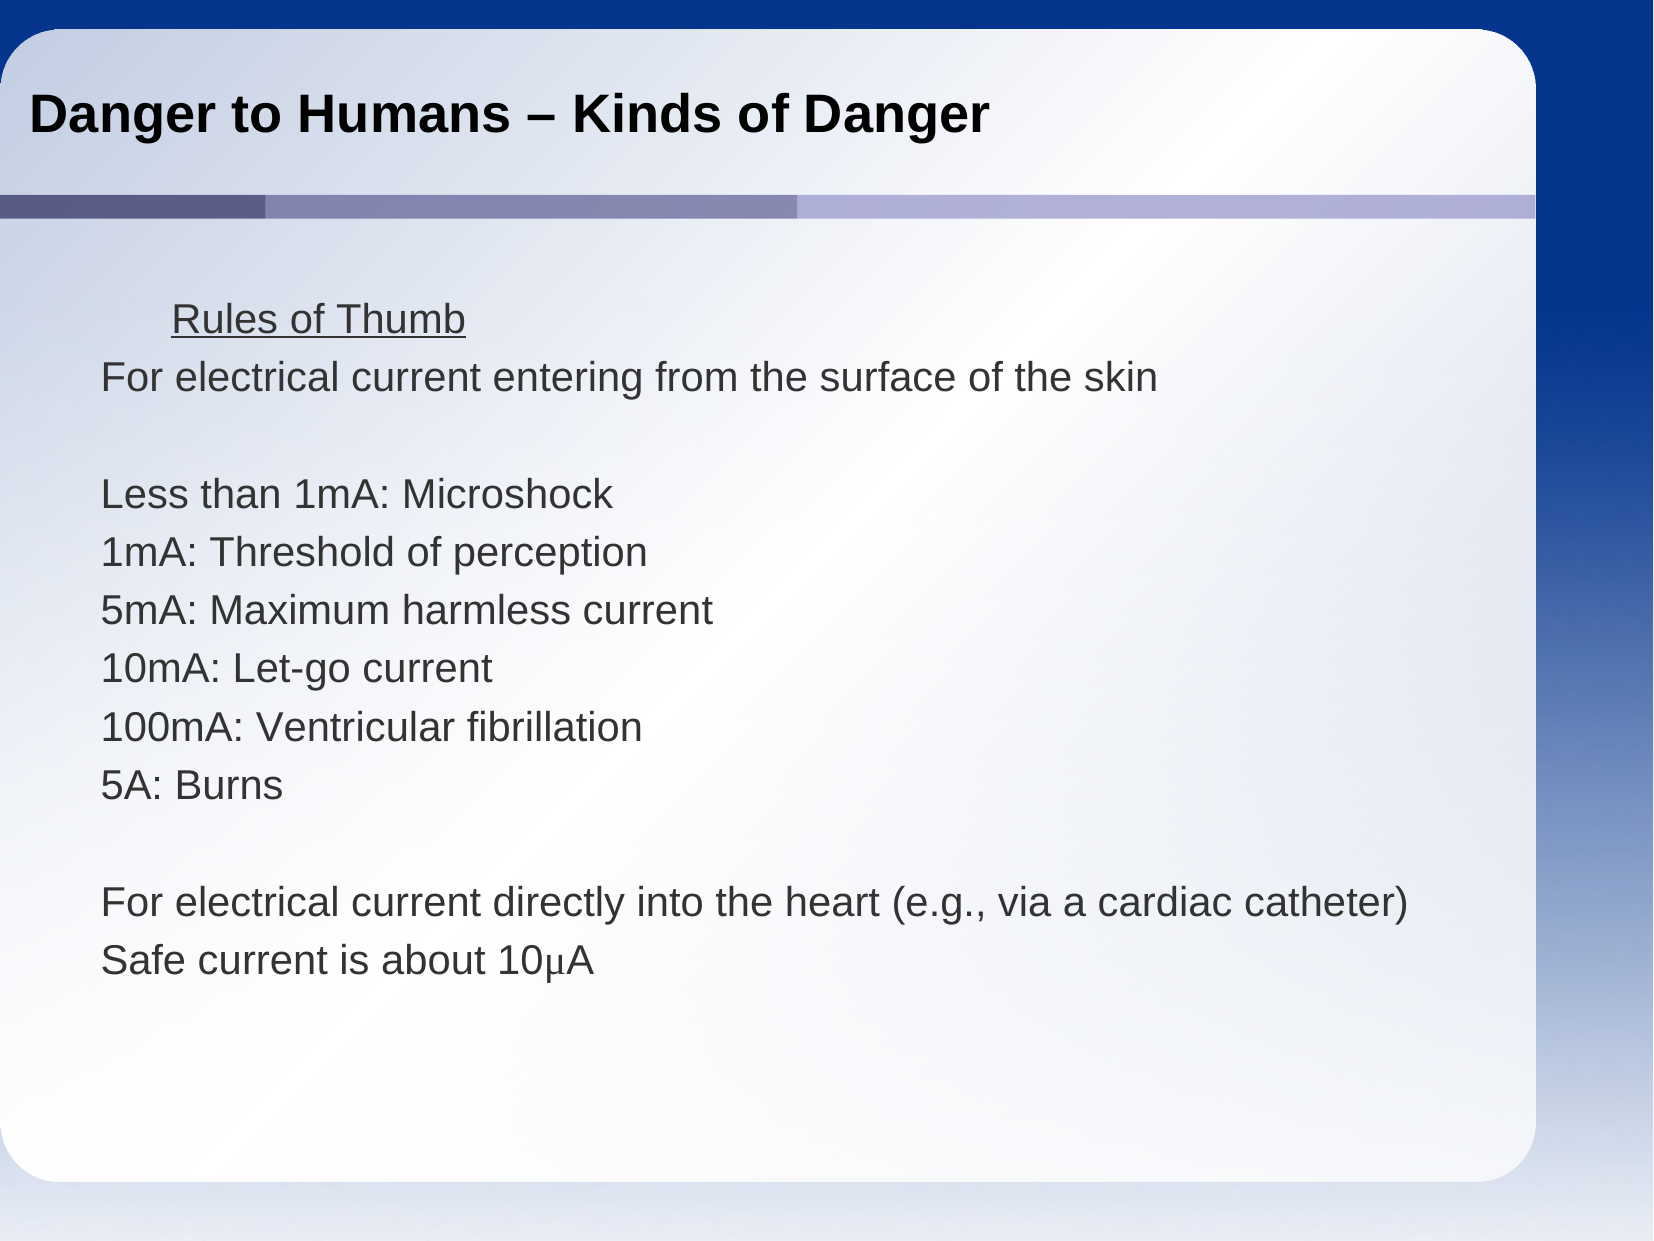

# Danger to Humans – Kinds of Danger
Rules of Thumb
For electrical current entering from the surface of the skin
Less than 1mA: Microshock
1mA: Threshold of perception
5mA: Maximum harmless current
10mA: Let-go current
100mA: Ventricular fibrillation
5A: Burns
For electrical current directly into the heart (e.g., via a cardiac catheter)
Safe current is about 10μA